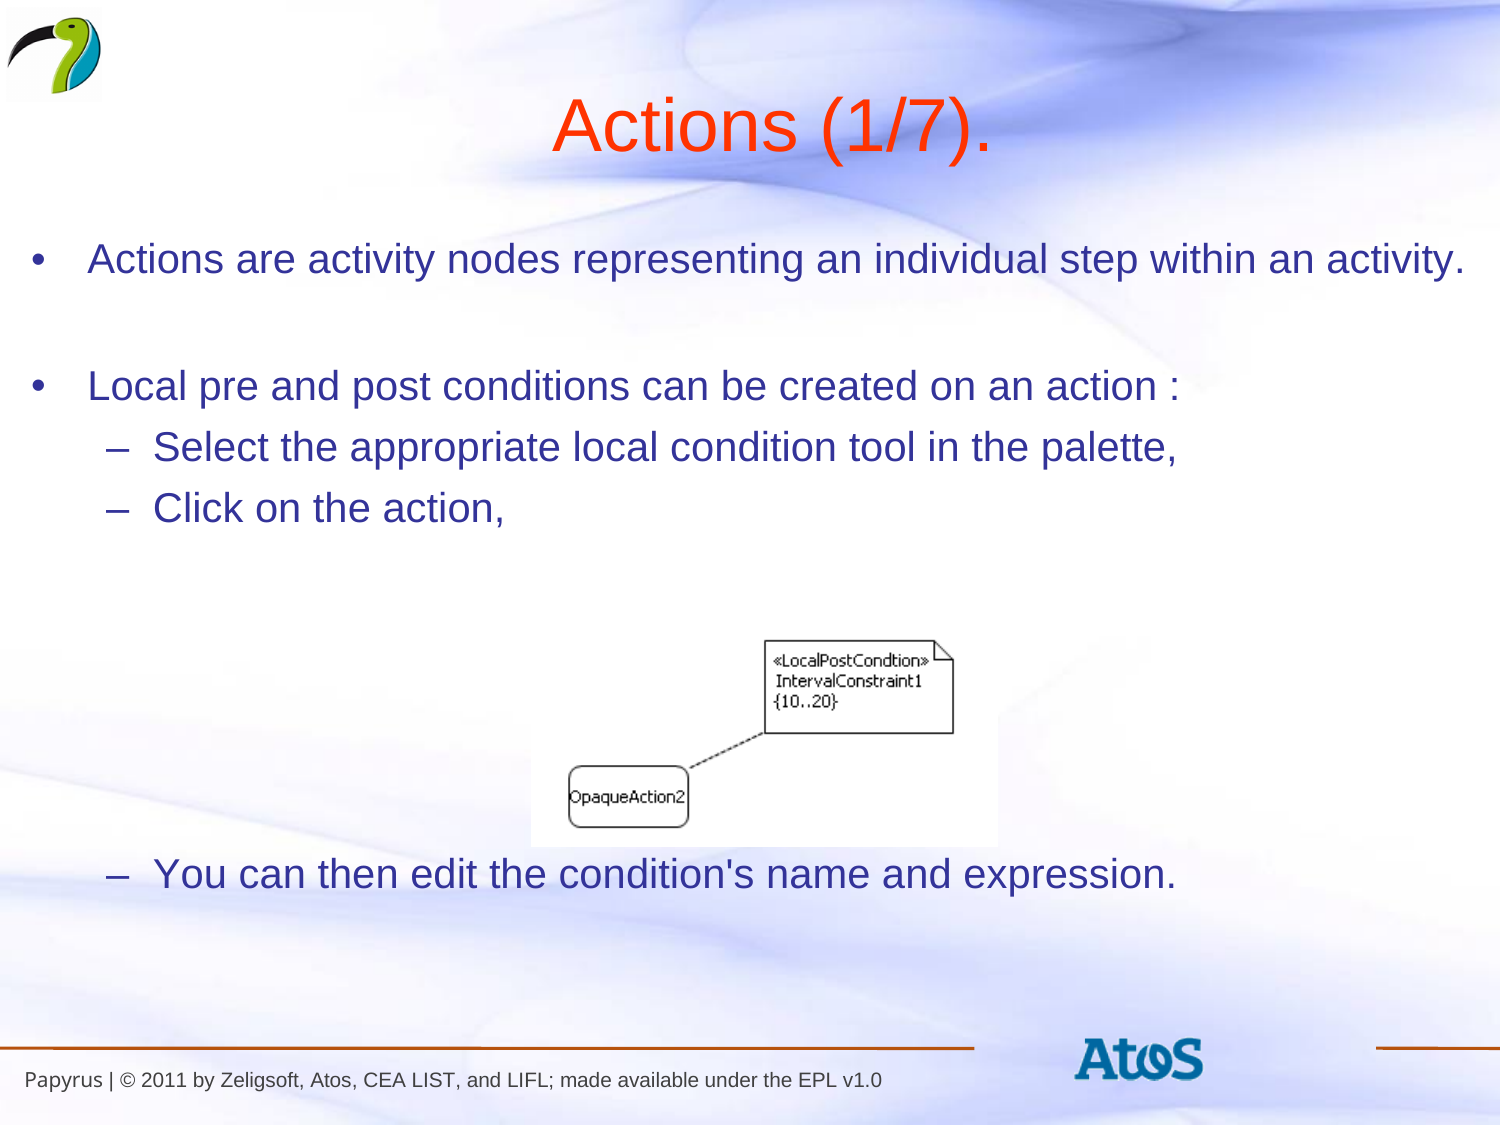

# Actions (1/7).
Actions are activity nodes representing an individual step within an activity.
Local pre and post conditions can be created on an action :
Select the appropriate local condition tool in the palette,
Click on the action,
You can then edit the condition's name and expression.